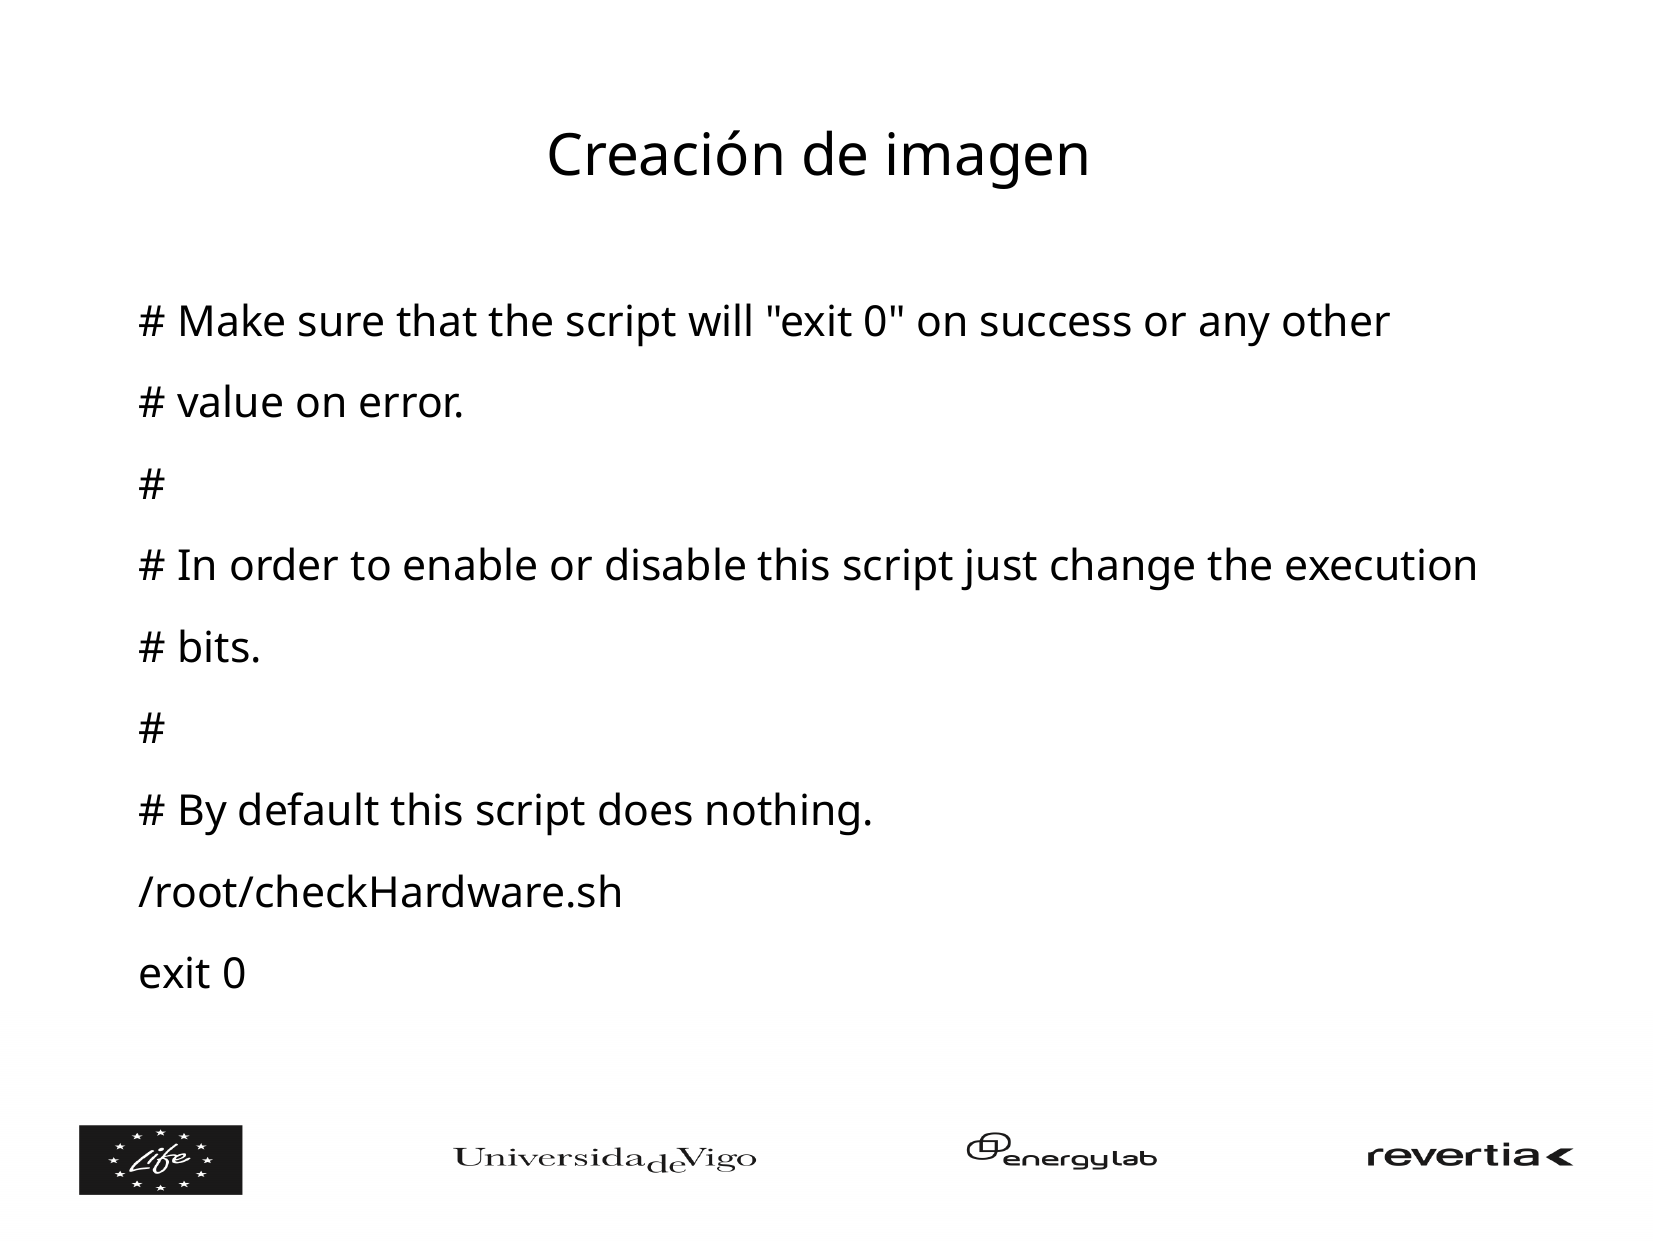

# Creación de imagen
# Make sure that the script will "exit 0" on success or any other
# value on error.
#
# In order to enable or disable this script just change the execution
# bits.
#
# By default this script does nothing.
/root/checkHardware.sh
exit 0